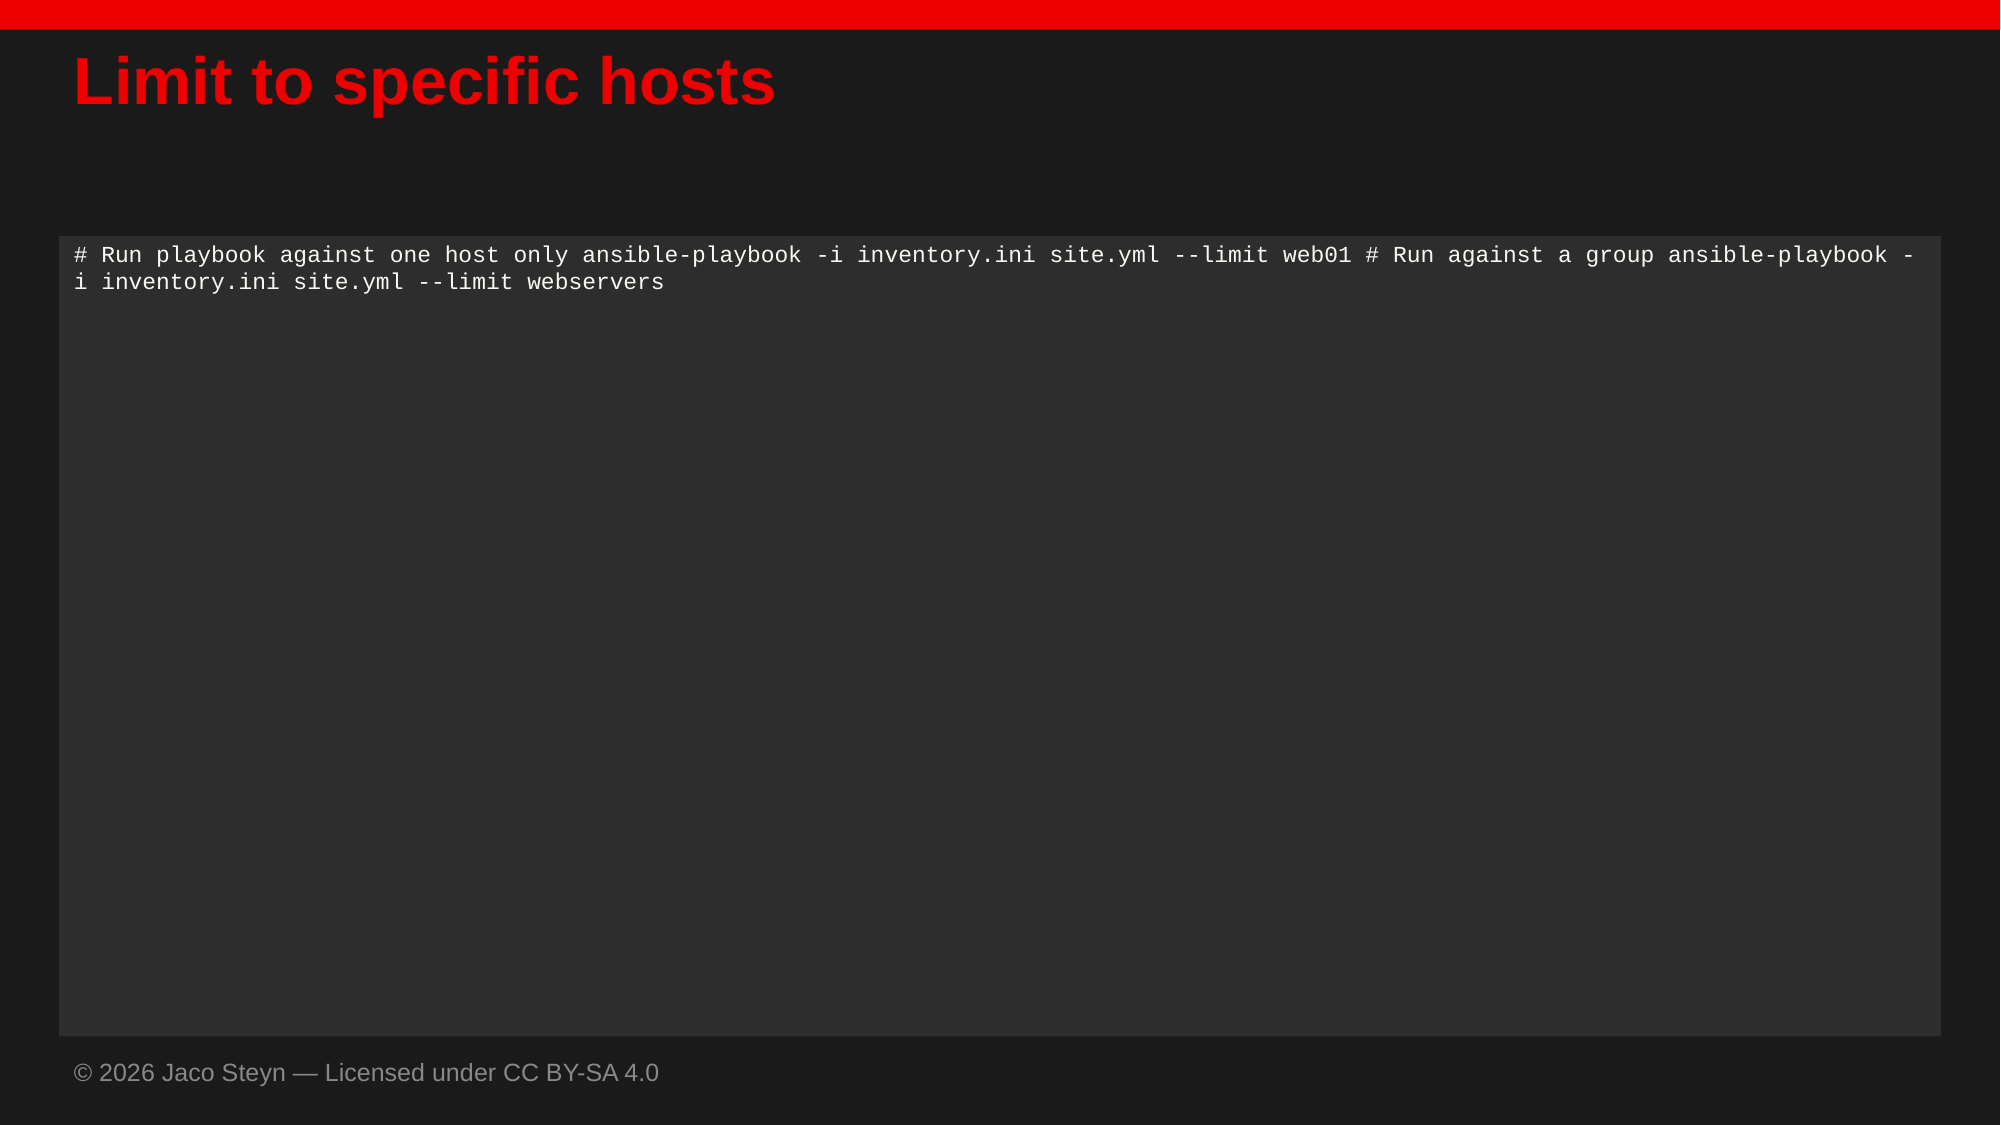

Limit to specific hosts
# Run playbook against one host only ansible-playbook -i inventory.ini site.yml --limit web01 # Run against a group ansible-playbook -i inventory.ini site.yml --limit webservers
© 2026 Jaco Steyn — Licensed under CC BY-SA 4.0